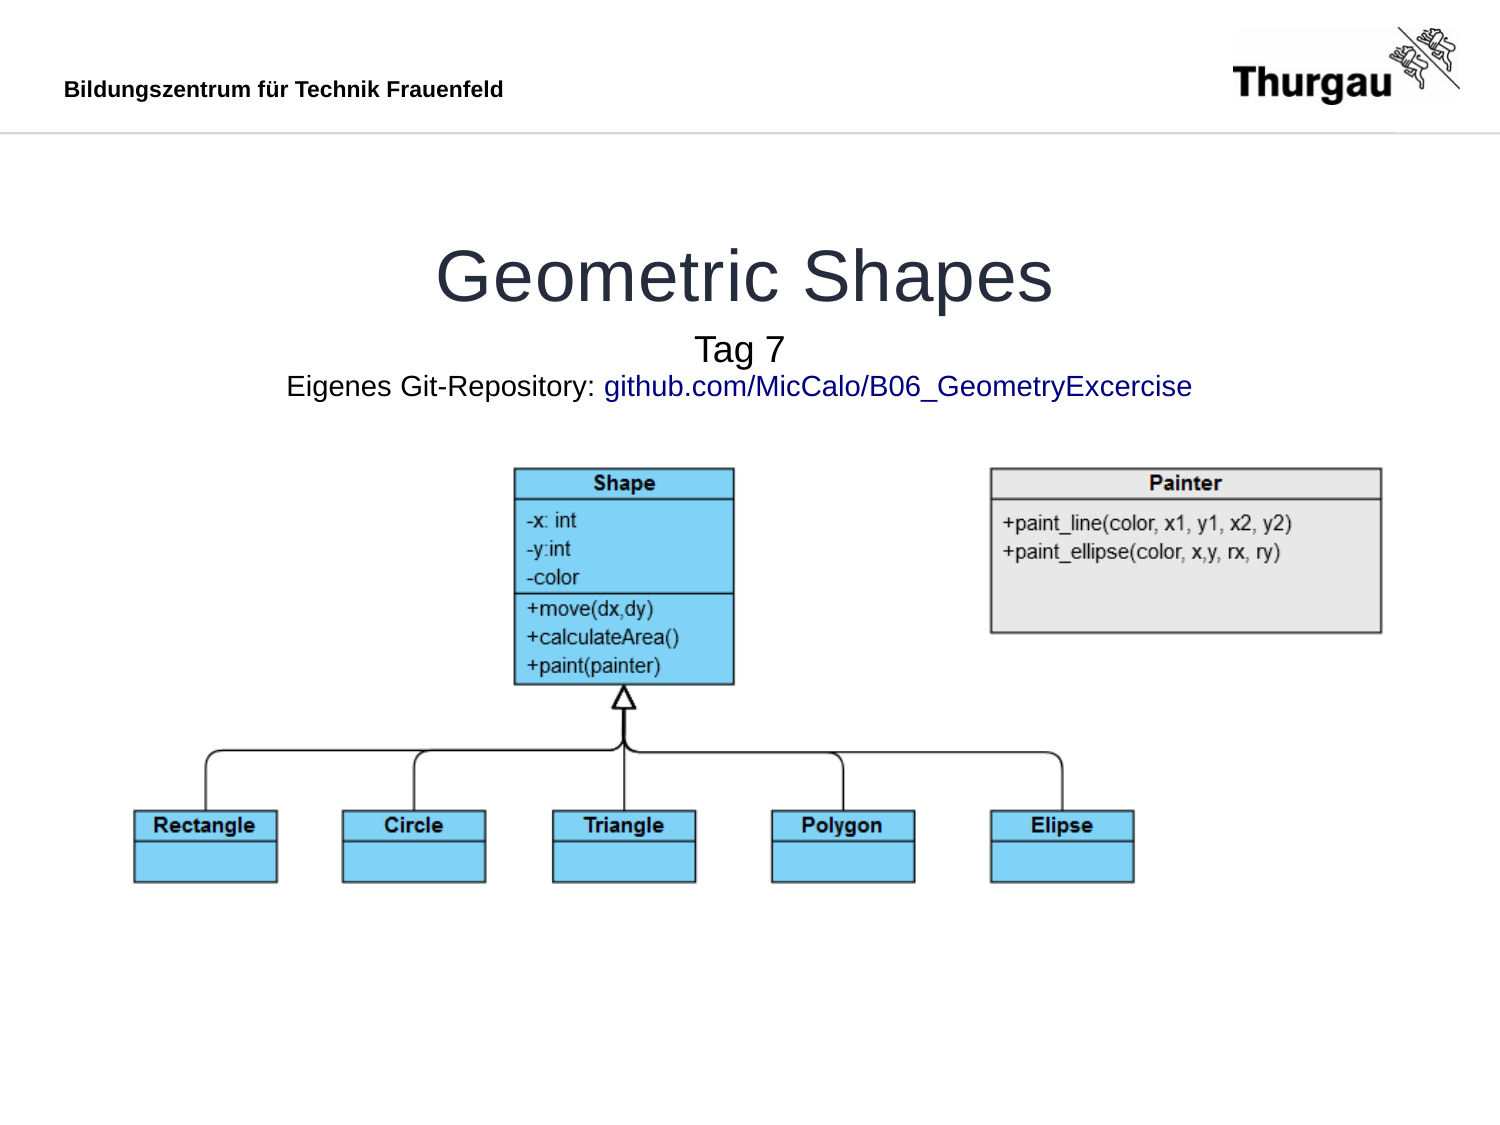

Bildungszentrum für Technik Frauenfeld
Geometric Shapes
Tag 7
Eigenes Git-Repository: github.com/MicCalo/B06_GeometryExcercise